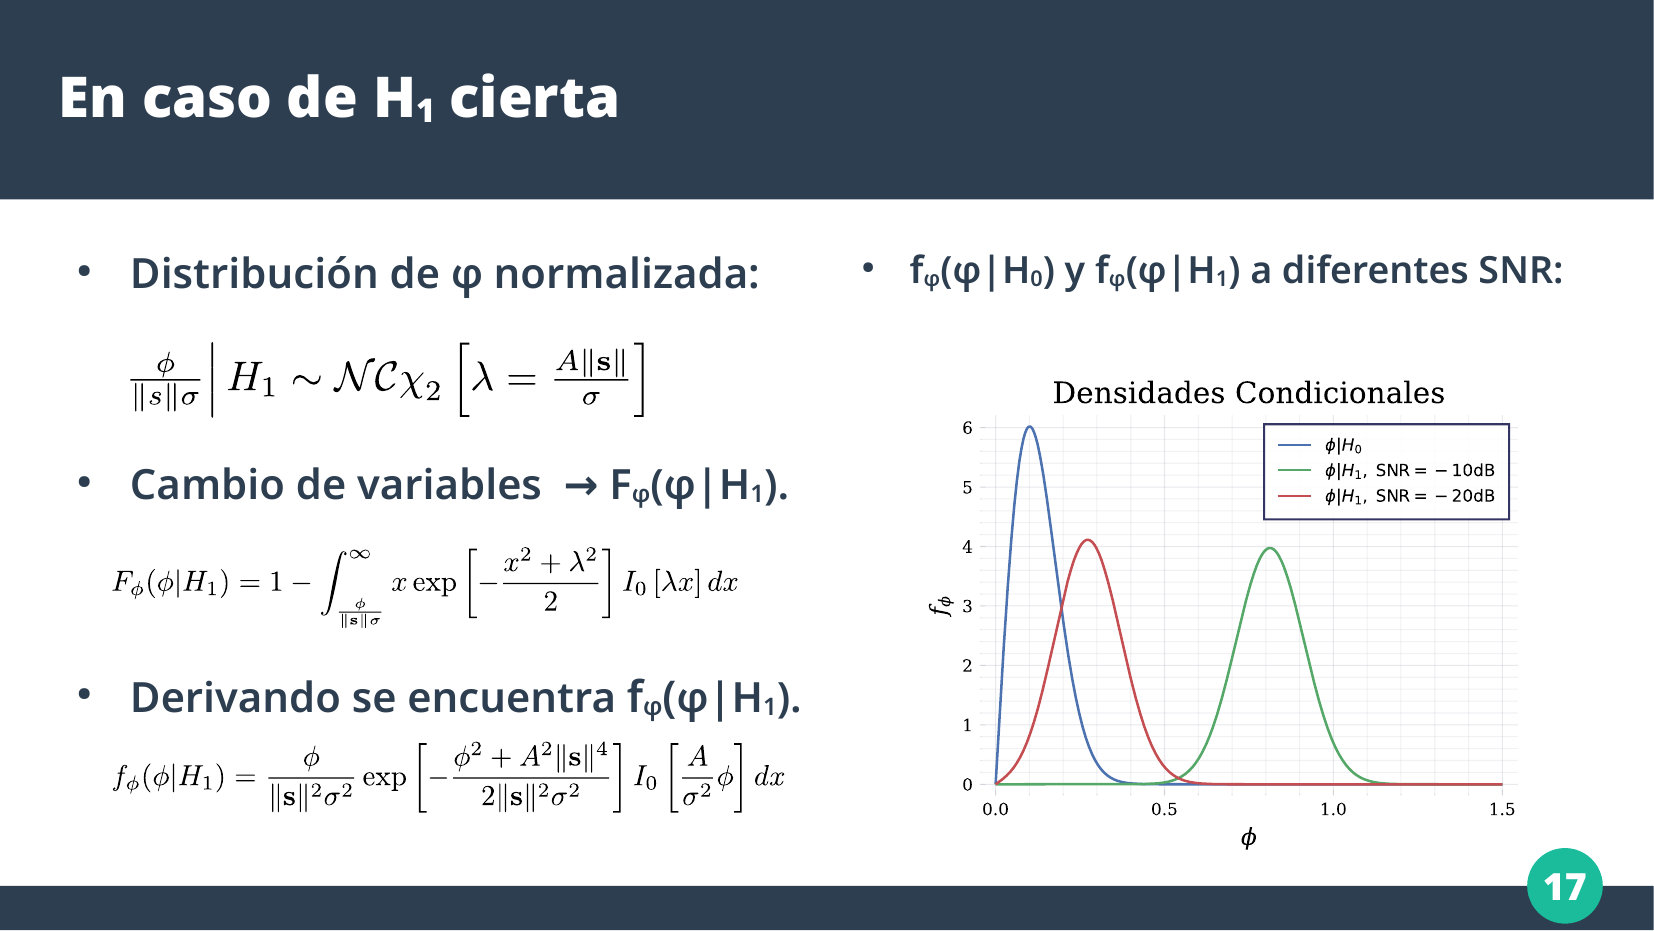

En caso de H1 cierta
# Distribución de φ normalizada:
Cambio de variables → Fφ(φ|H1).
Derivando se encuentra fφ(φ|H1).
fφ(φ|H0) y fφ(φ|H1) a diferentes SNR: